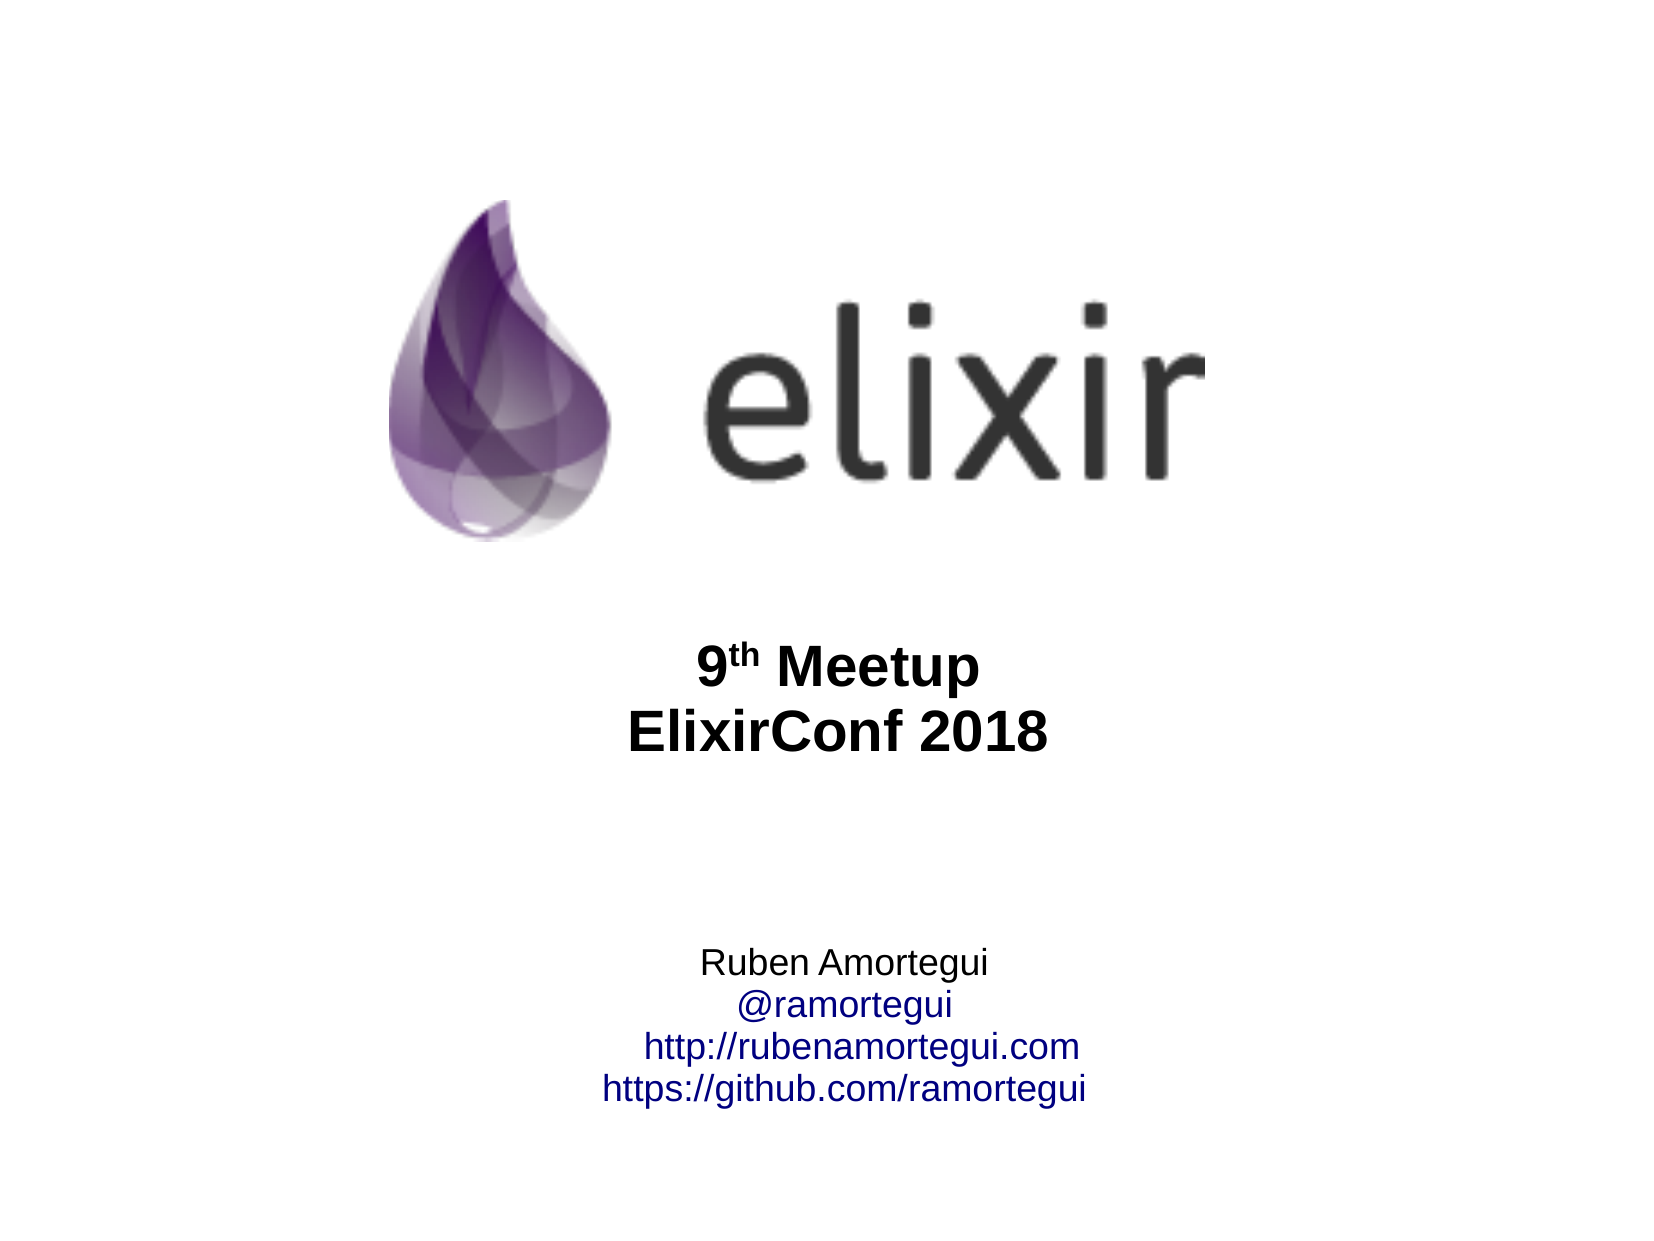

9th Meetup
ElixirConf 2018
Ruben Amortegui
@ramortegui
http://rubenamortegui.com
https://github.com/ramortegui